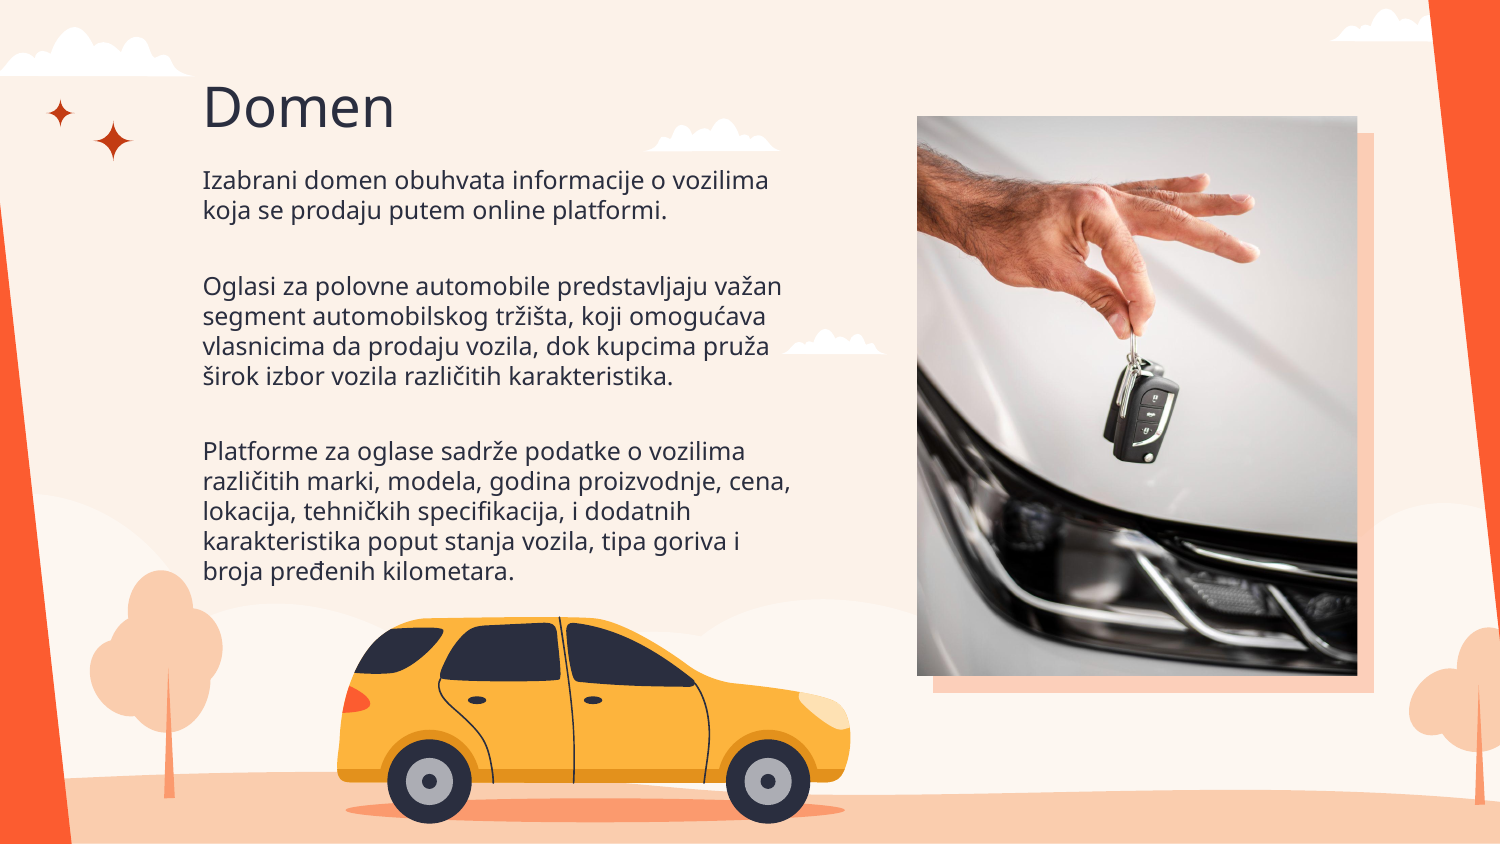

# Domen
Izabrani domen obuhvata informacije o vozilima koja se prodaju putem online platformi.
Oglasi za polovne automobile predstavljaju važan segment automobilskog tržišta, koji omogućava vlasnicima da prodaju vozila, dok kupcima pruža širok izbor vozila različitih karakteristika.
Platforme za oglase sadrže podatke o vozilima različitih marki, modela, godina proizvodnje, cena, lokacija, tehničkih specifikacija, i dodatnih karakteristika poput stanja vozila, tipa goriva i broja pređenih kilometara.